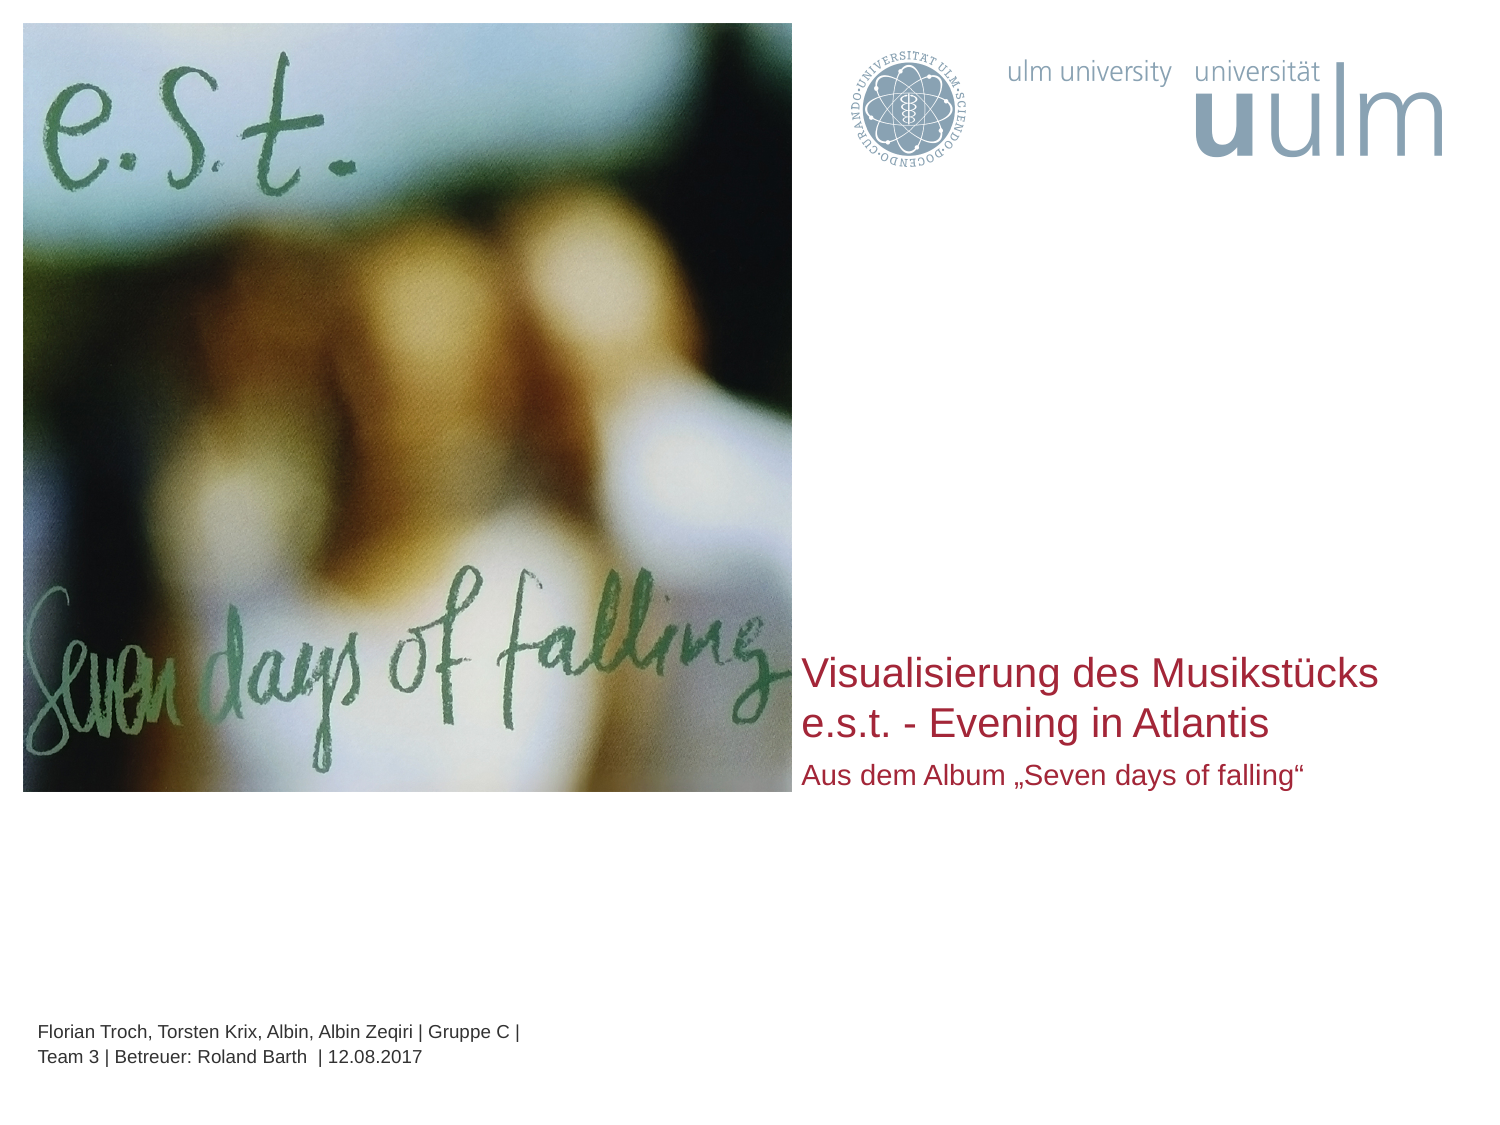

Visualisierung des Musikstücks
e.s.t. - Evening in Atlantis
Aus dem Album „Seven days of falling“
Florian Troch, Torsten Krix, Albin, Albin Zeqiri | Gruppe C | Team 3 | Betreuer: Roland Barth | 12.08.2017